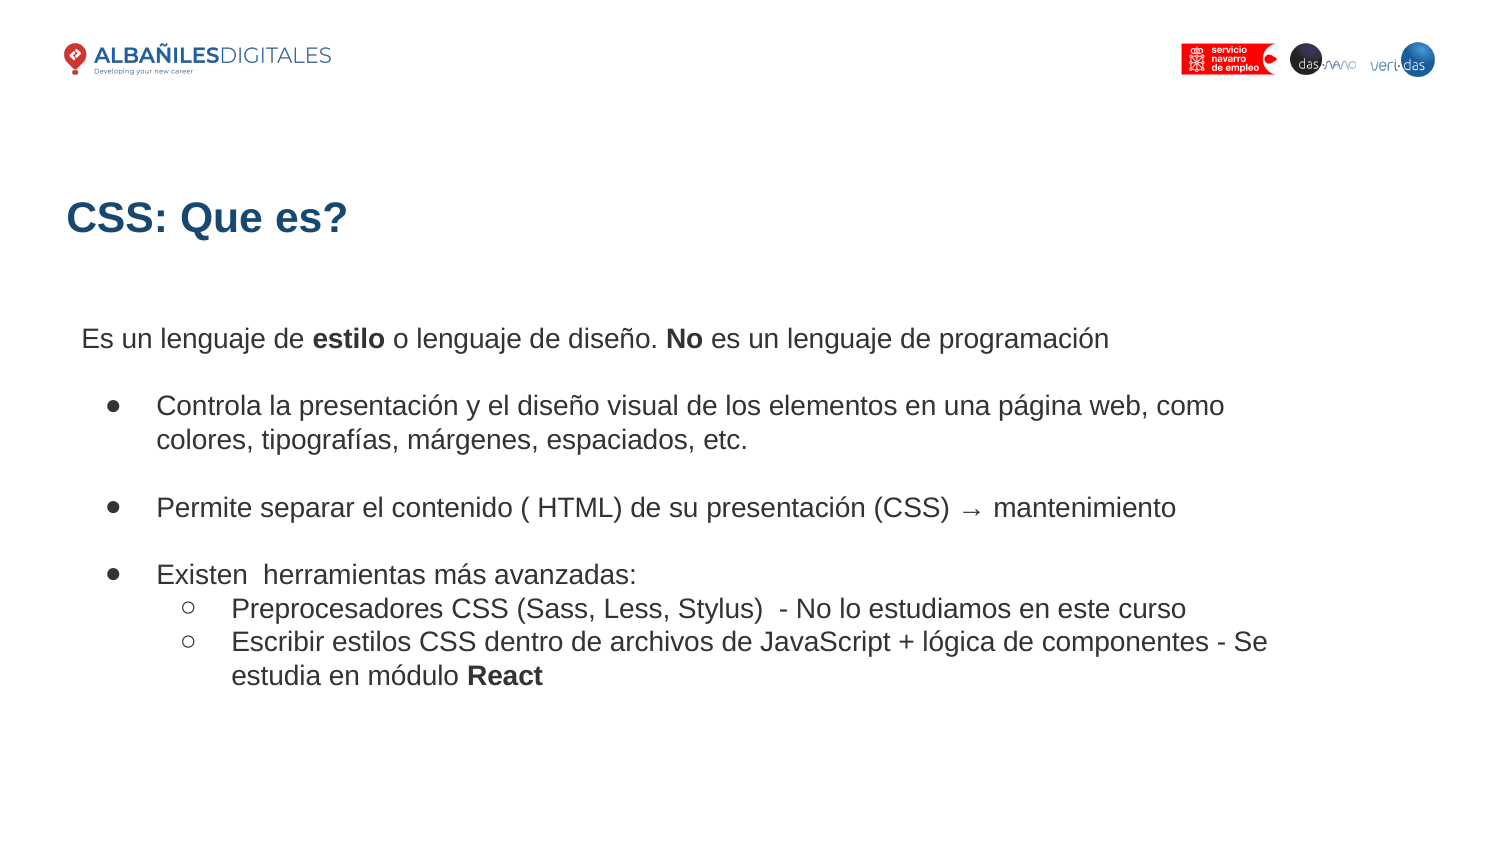

CSS: Que es?
Es un lenguaje de estilo o lenguaje de diseño. No es un lenguaje de programación
Controla la presentación y el diseño visual de los elementos en una página web, como colores, tipografías, márgenes, espaciados, etc.
Permite separar el contenido ( HTML) de su presentación (CSS) → mantenimiento
Existen herramientas más avanzadas:
Preprocesadores CSS (Sass, Less, Stylus) - No lo estudiamos en este curso
Escribir estilos CSS dentro de archivos de JavaScript + lógica de componentes - Se estudia en módulo React